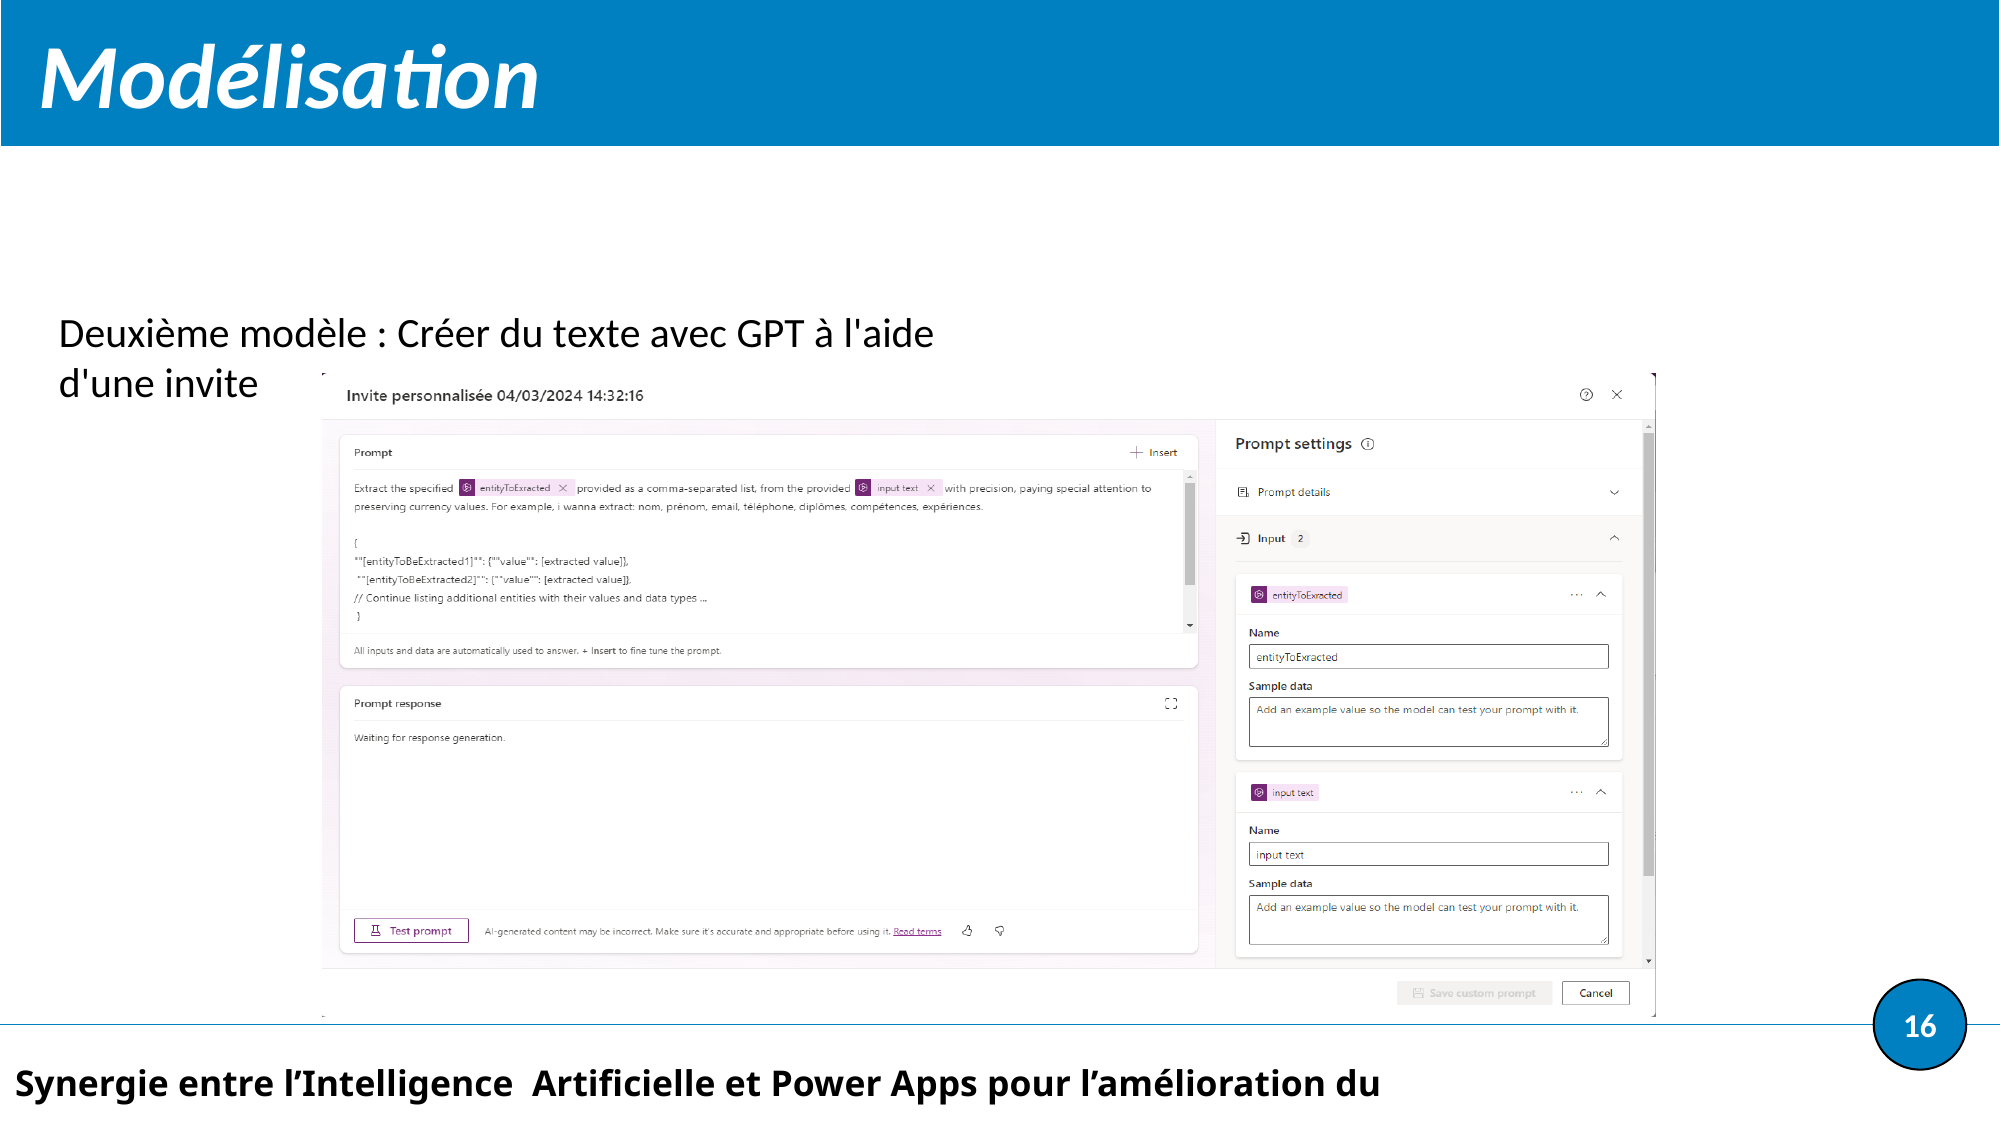

Modélisation
Deuxième modèle : Créer du texte avec GPT à l'aide d'une invite
16
Synergie entre l’Intelligence Artificielle et Power Apps pour l’amélioration du processus de recrutement